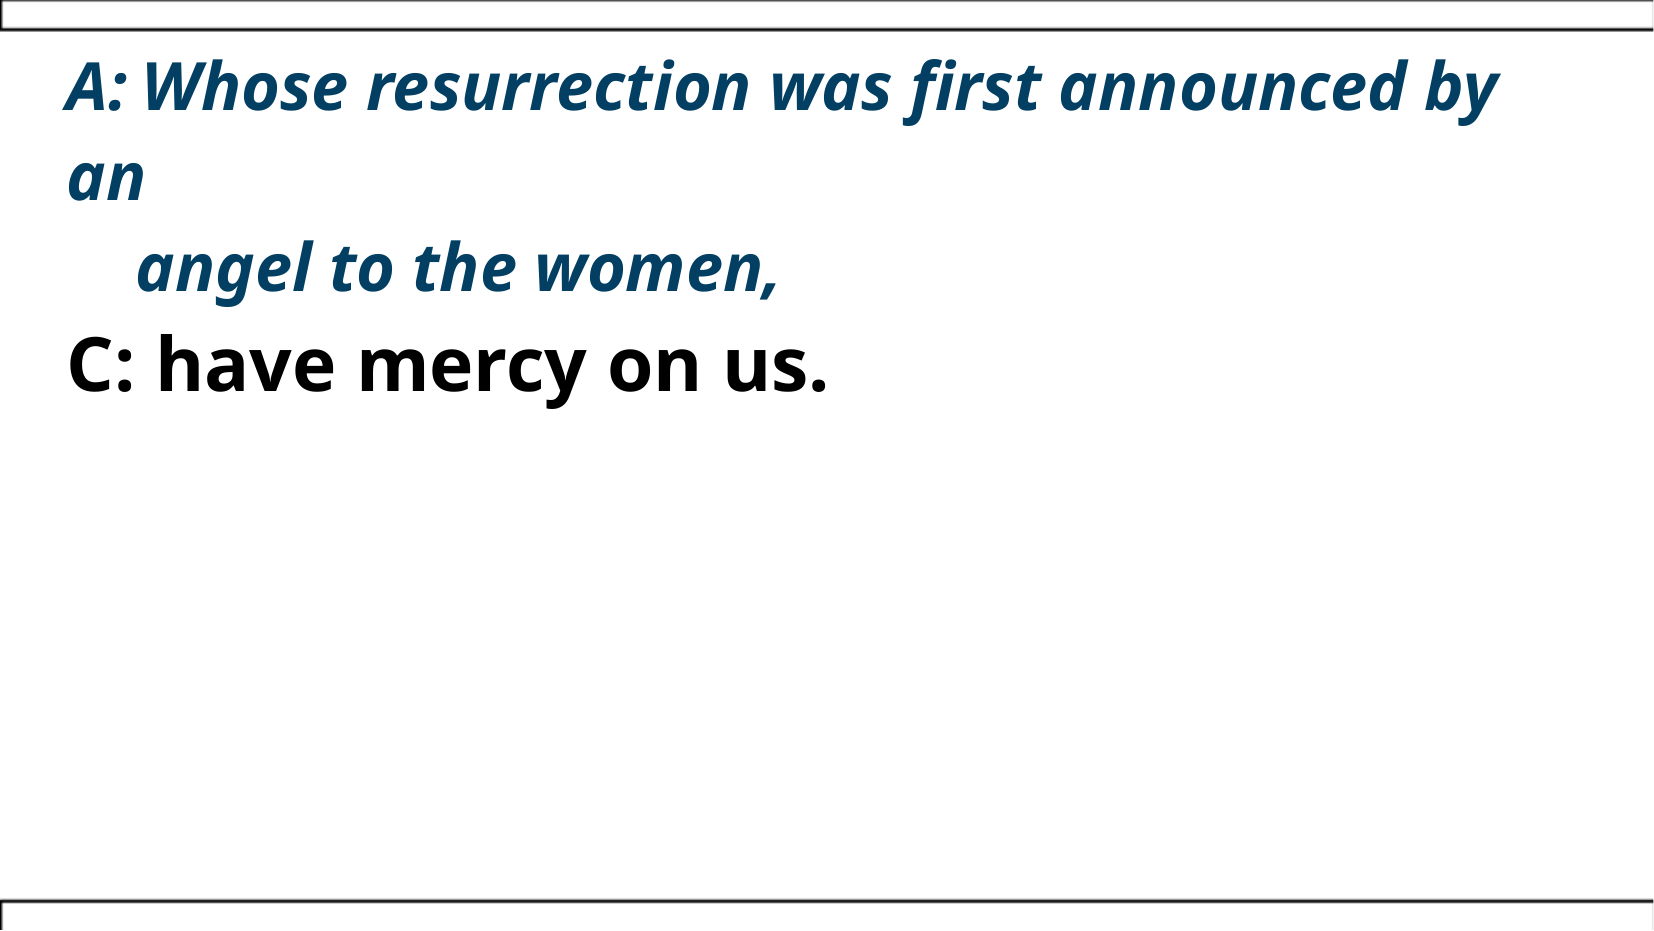

A:	Whose resurrection was first announced by an
 angel to the women,
C: have mercy on us.